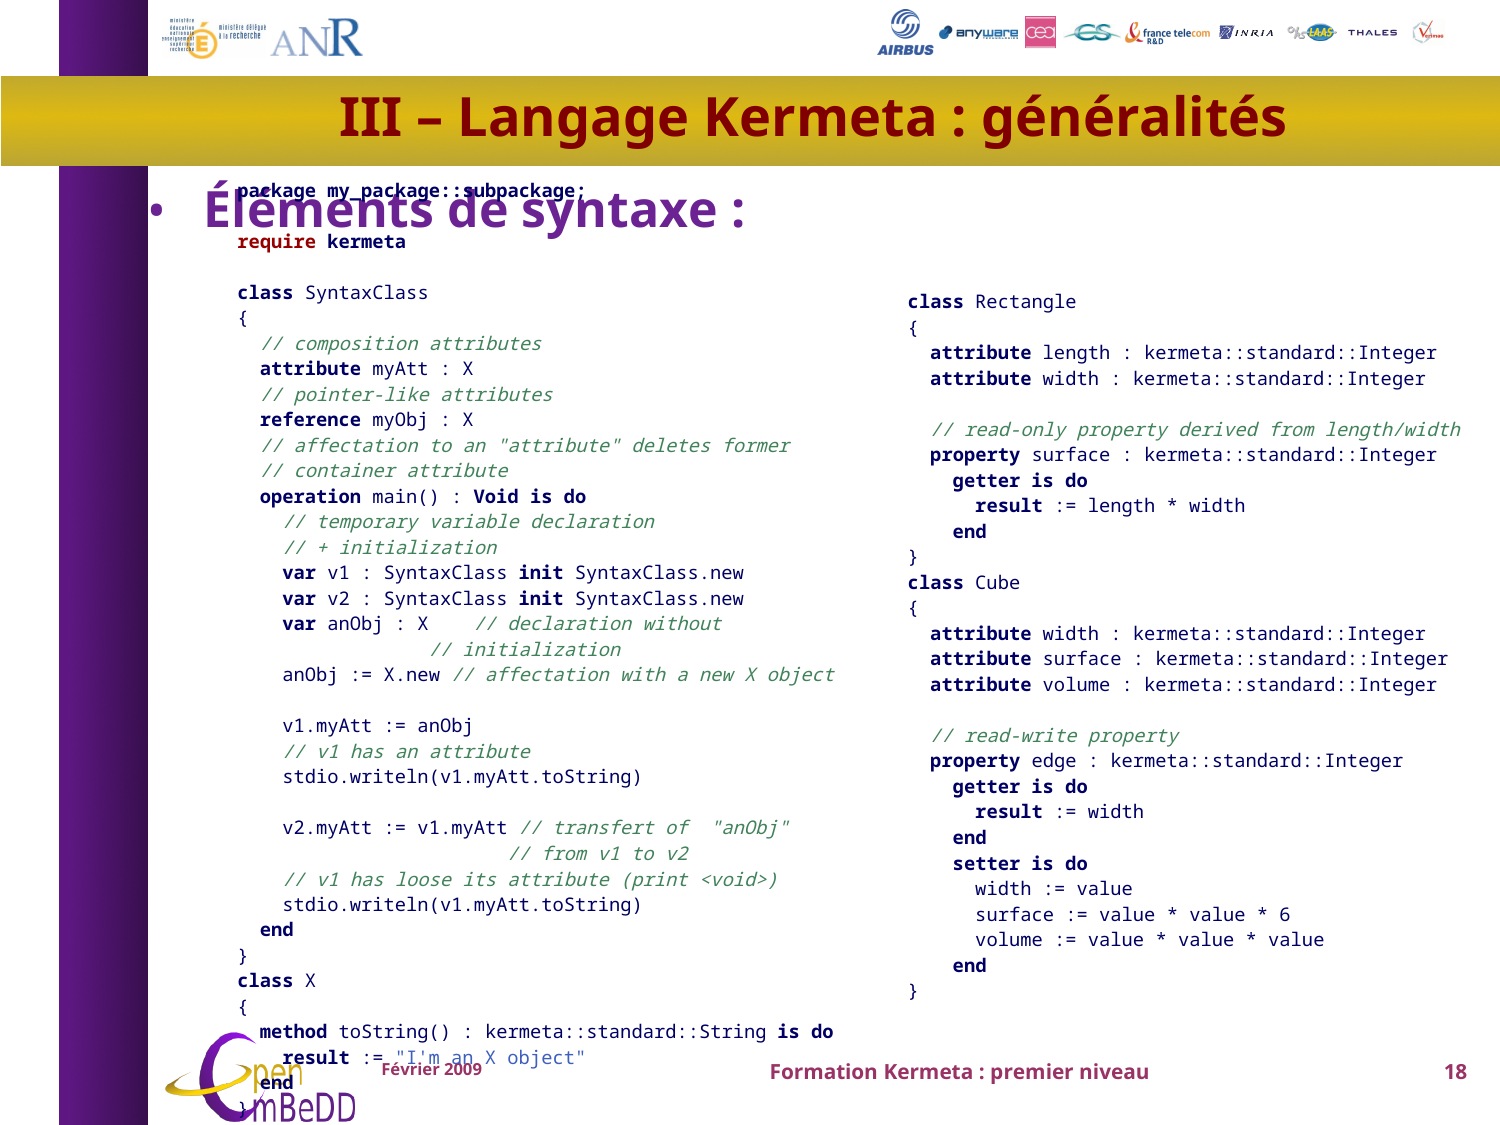

# III – Langage Kermeta : généralités
package my_package::subpackage;
require kermeta
class SyntaxClass
{
 // composition attributes
 attribute myAtt : X
 // pointer-like attributes
 reference myObj : X
 // affectation to an "attribute" deletes former
 // container attribute
 operation main() : Void is do
 // temporary variable declaration
 // + initialization
 var v1 : SyntaxClass init SyntaxClass.new
 var v2 : SyntaxClass init SyntaxClass.new
 var anObj : X	// declaration without
 // initialization
 anObj := X.new // affectation with a new X object
 v1.myAtt := anObj
 // v1 has an attribute
 stdio.writeln(v1.myAtt.toString)
 v2.myAtt := v1.myAtt // transfert of "anObj"
 // from v1 to v2
 // v1 has loose its attribute (print <void>)
 stdio.writeln(v1.myAtt.toString)
 end
}
class X
{
 method toString() : kermeta::standard::String is do
 result := "I'm an X object"
 end
}
Éléments de syntaxe :
class Rectangle
{
 attribute length : kermeta::standard::Integer
 attribute width : kermeta::standard::Integer
 // read-only property derived from length/width
 property surface : kermeta::standard::Integer
 getter is do
 result := length * width
 end
}
class Cube
{
 attribute width : kermeta::standard::Integer
 attribute surface : kermeta::standard::Integer
 attribute volume : kermeta::standard::Integer
 // read-write property
 property edge : kermeta::standard::Integer
 getter is do
 result := width
 end
 setter is do
 width := value
 surface := value * value * 6
 volume := value * value * value
 end
}
Pied de page
Pied de page fixe
18